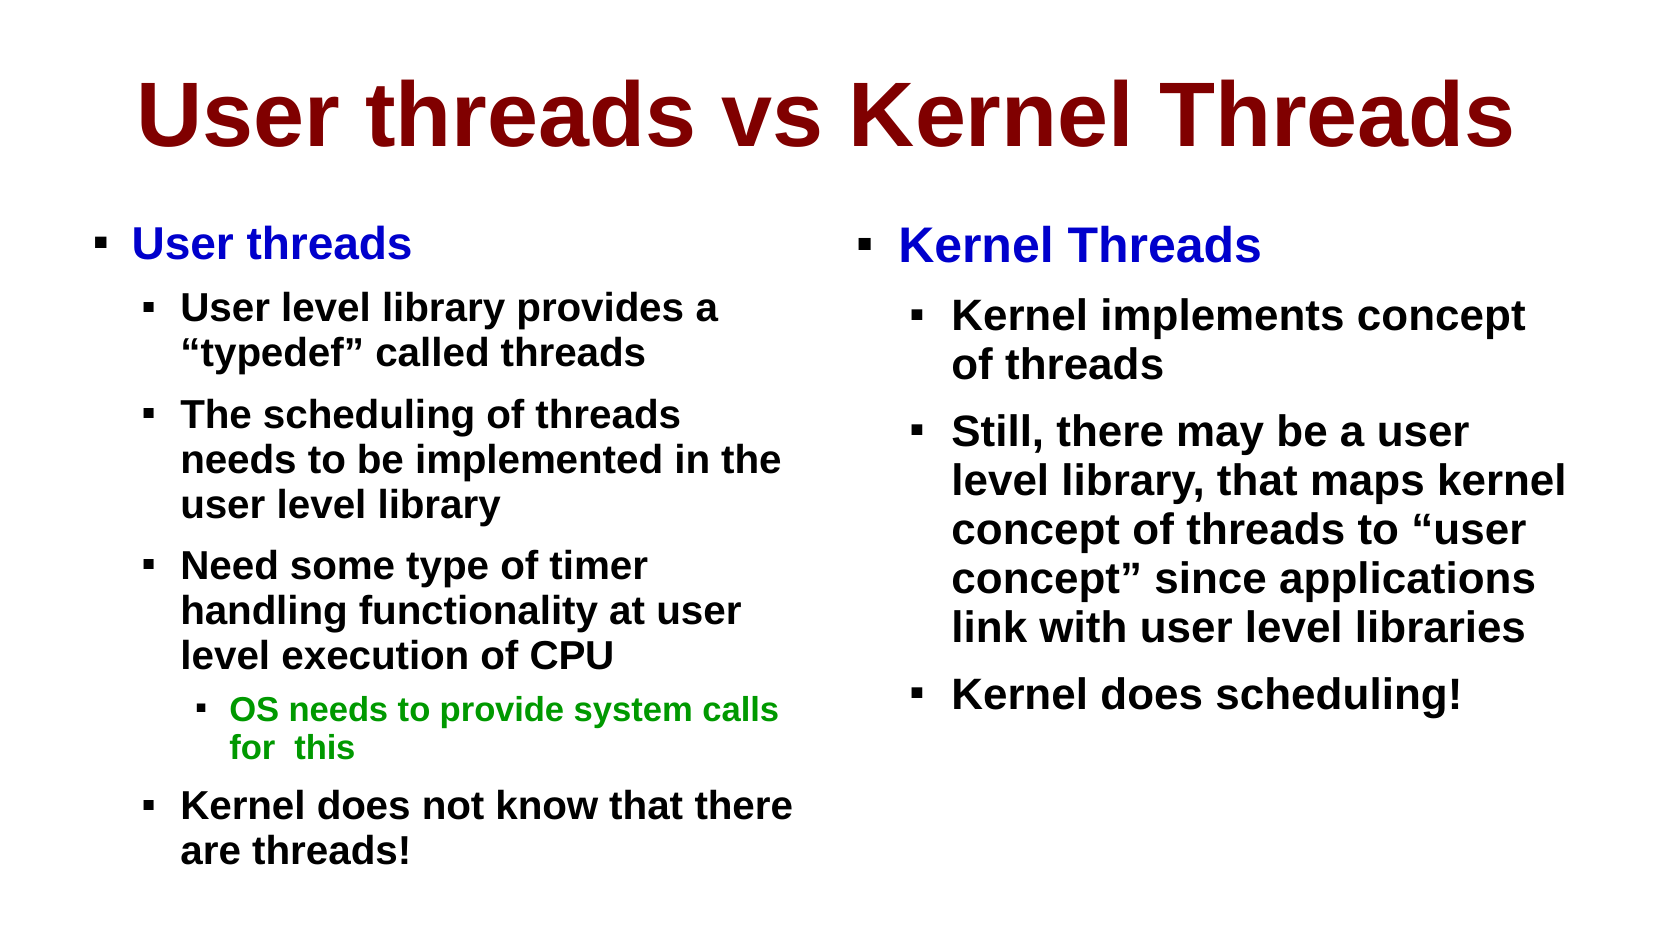

# User threads vs Kernel Threads
User threads
User level library provides a “typedef” called threads
The scheduling of threads needs to be implemented in the user level library
Need some type of timer handling functionality at user level execution of CPU
OS needs to provide system calls for this
Kernel does not know that there are threads!
Kernel Threads
Kernel implements concept of threads
Still, there may be a user level library, that maps kernel concept of threads to “user concept” since applications link with user level libraries
Kernel does scheduling!